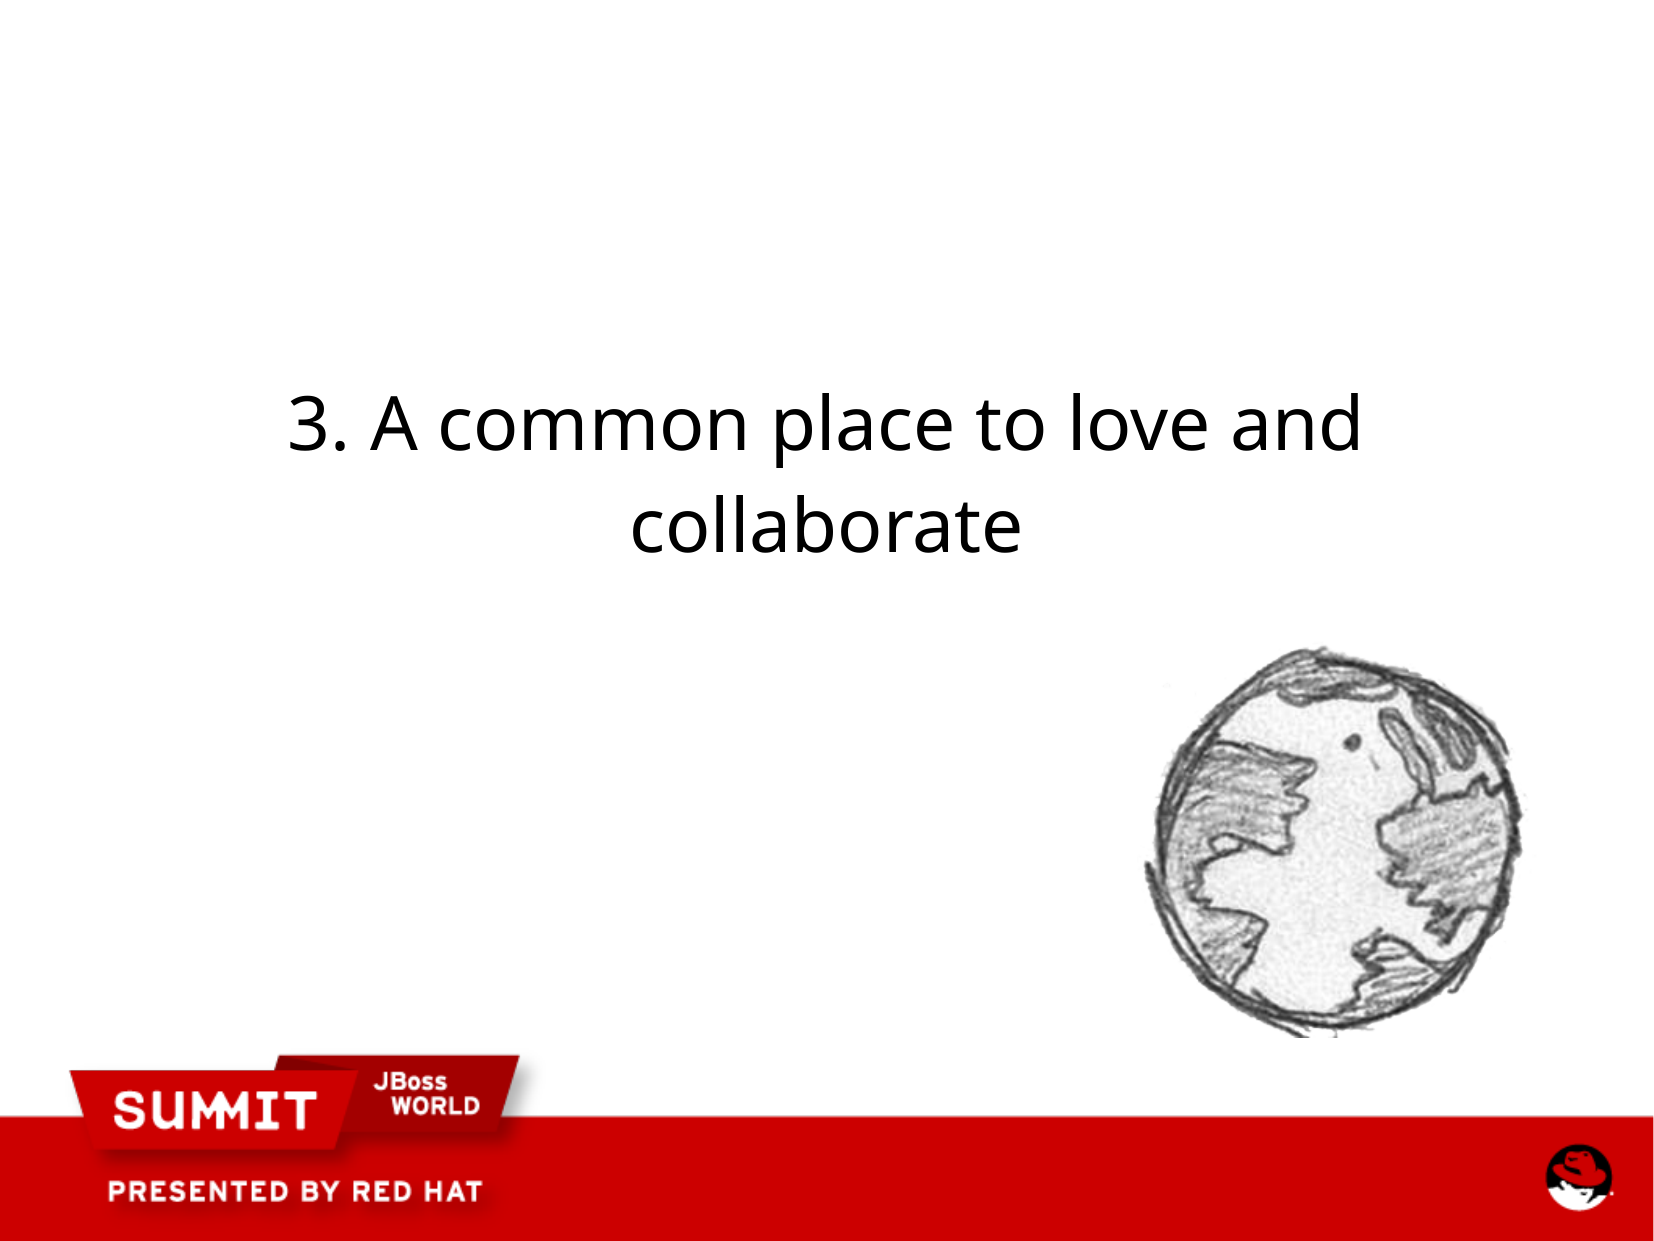

# 3. A common place to love and collaborate